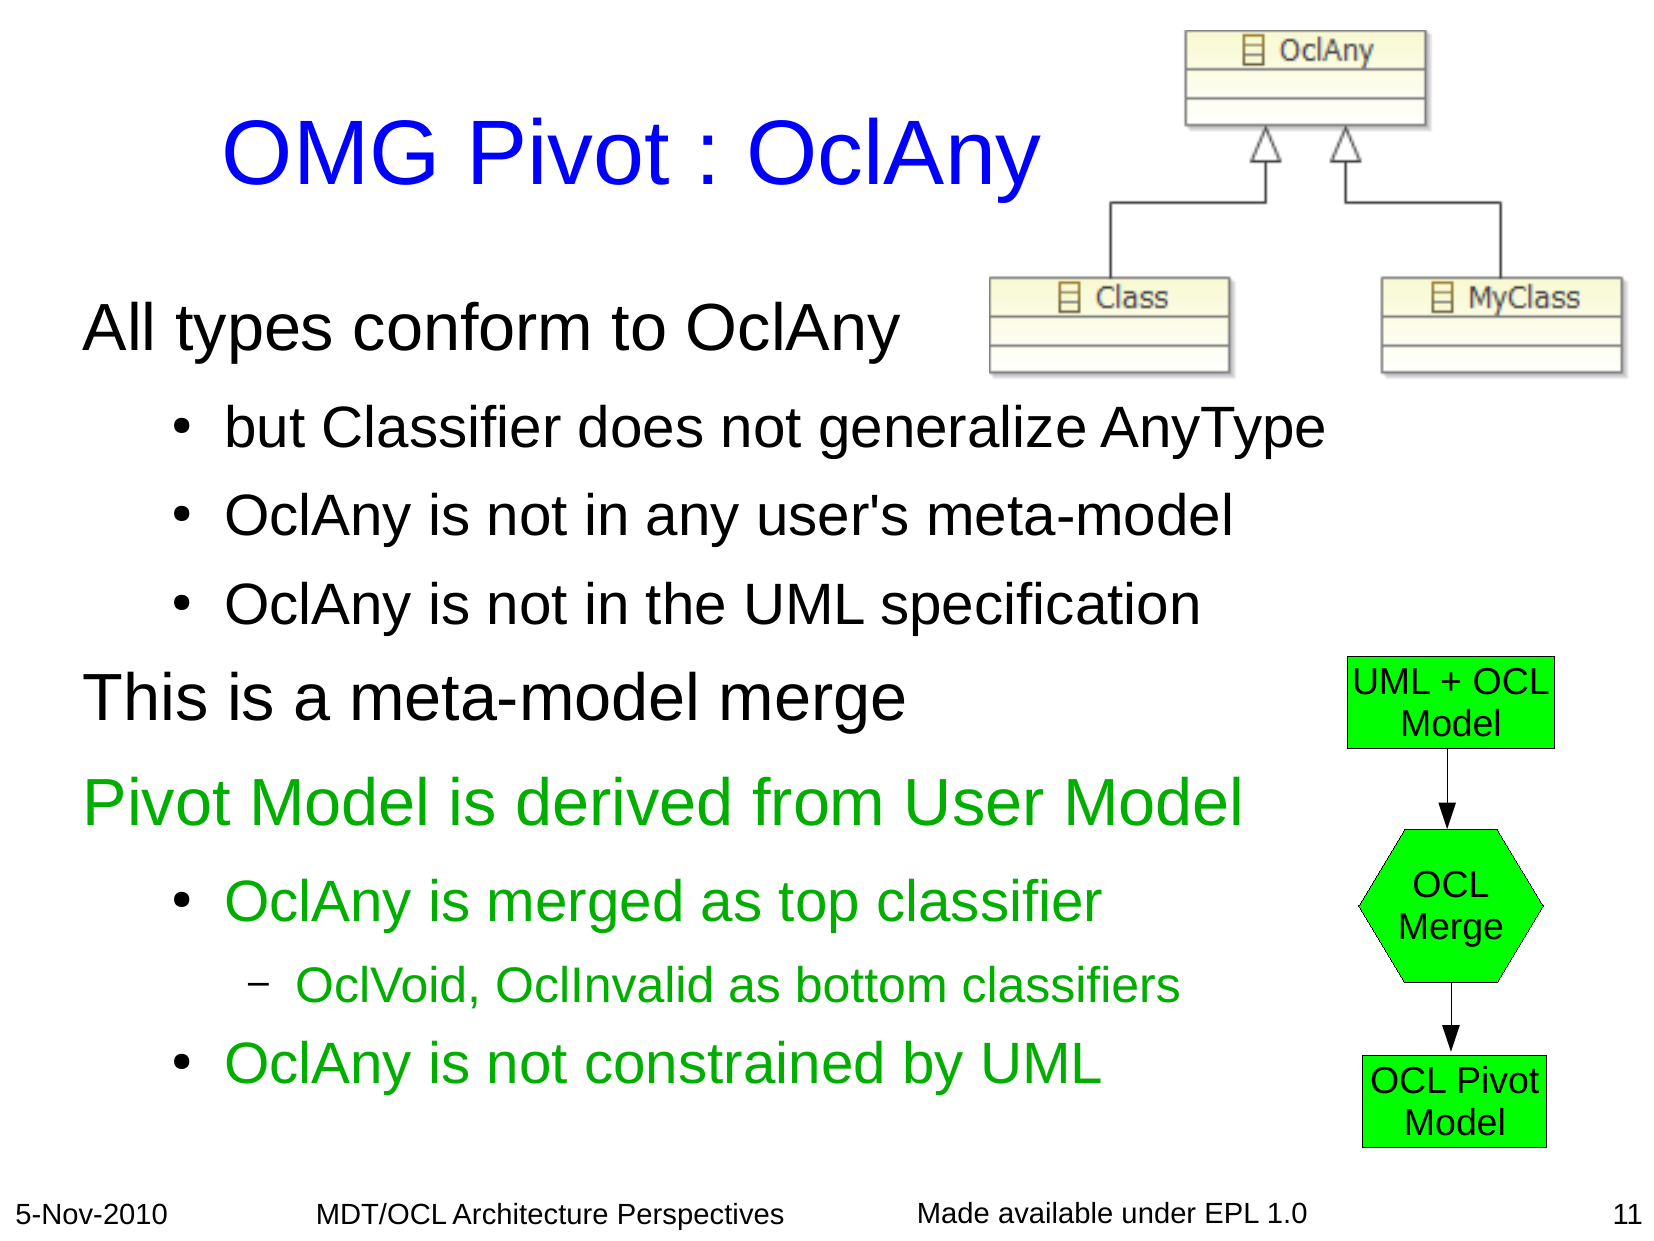

# OMG Pivot : OclAny
All types conform to OclAny
but Classifier does not generalize AnyType
OclAny is not in any user's meta-model
OclAny is not in the UML specification
This is a meta-model merge
Pivot Model is derived from User Model
OclAny is merged as top classifier
OclVoid, OclInvalid as bottom classifiers
OclAny is not constrained by UML
UML + OCL
Model
OCL
Merge
OCL Pivot
Model
5-Nov-2010
MDT/OCL Architecture Perspectives
11